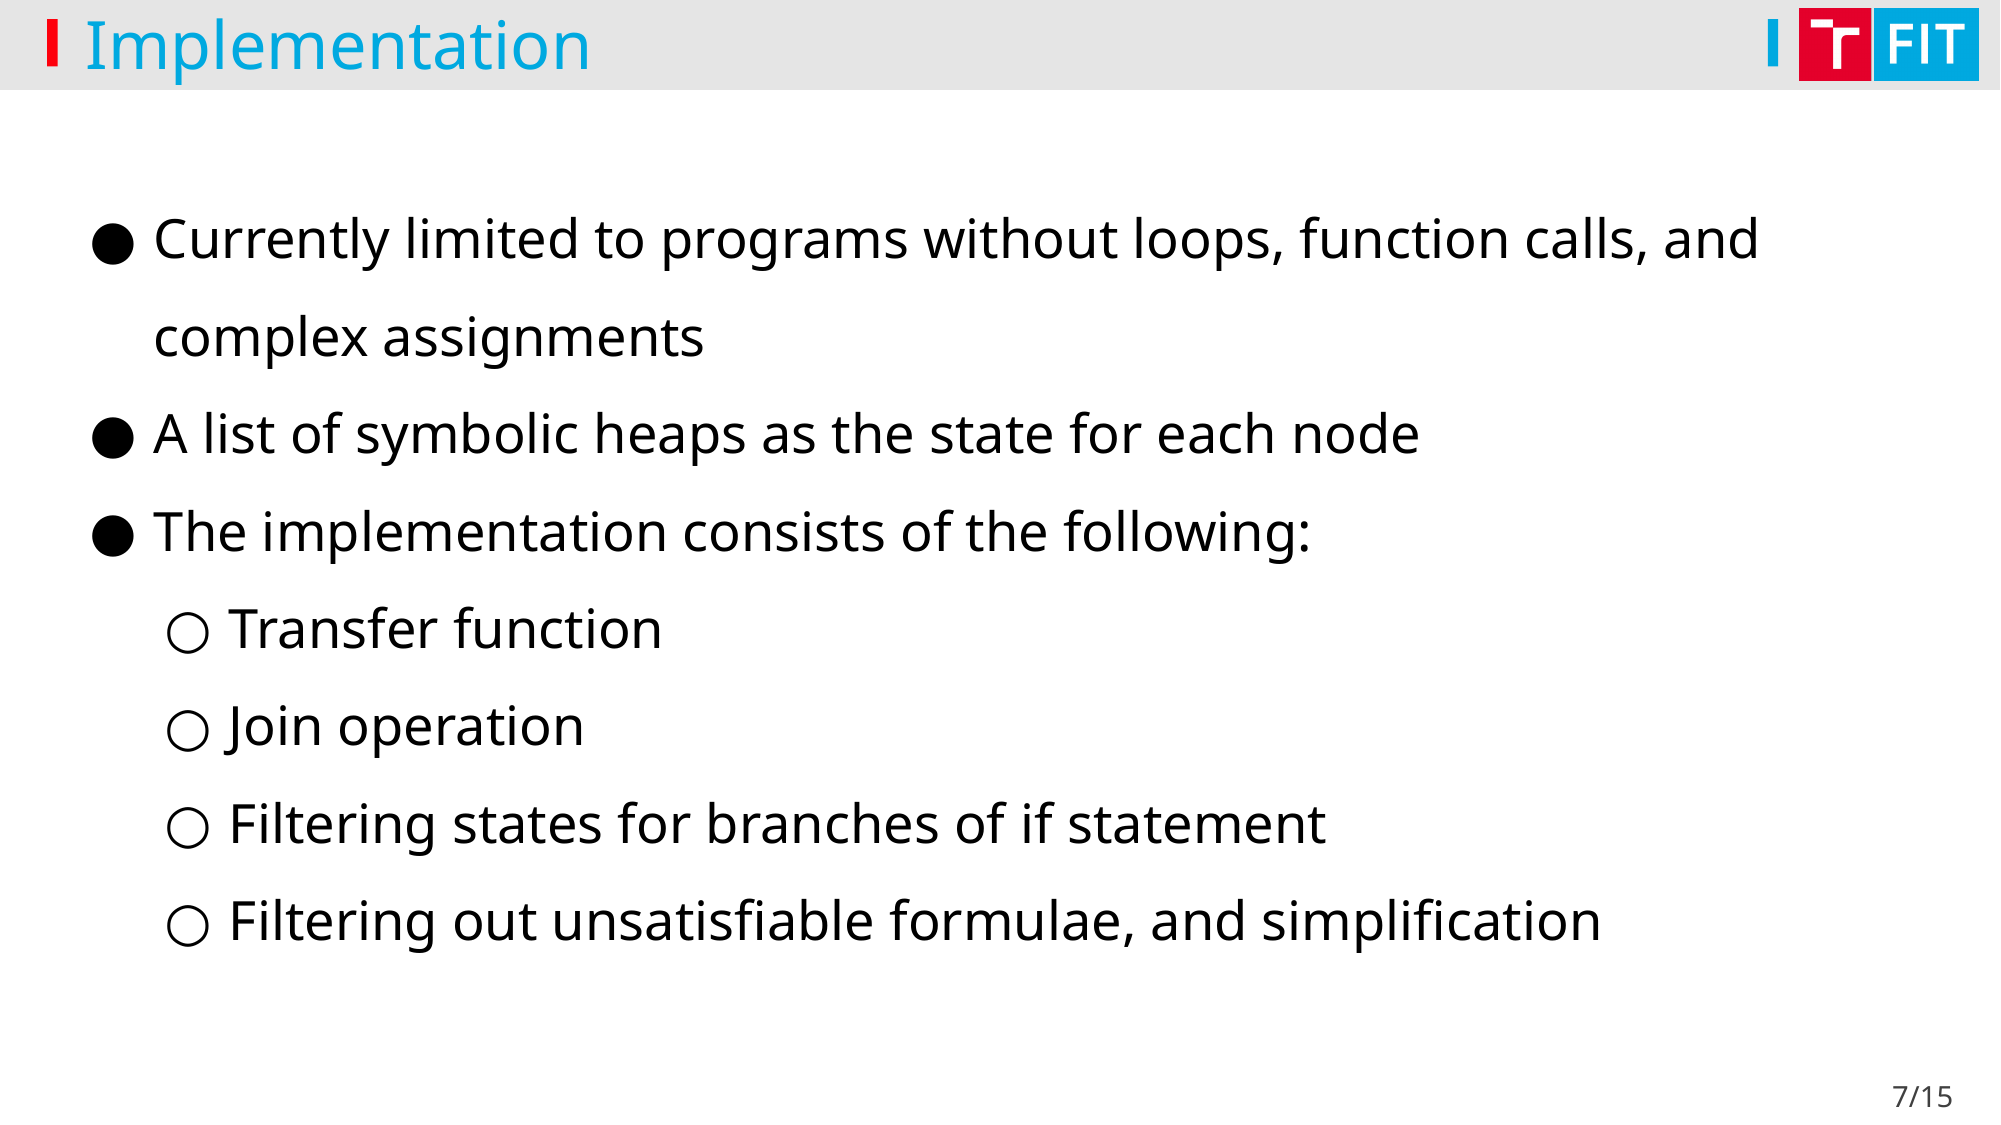

# Implementation
Currently limited to programs without loops, function calls, and complex assignments
A list of symbolic heaps as the state for each node
The implementation consists of the following:
Transfer function
Join operation
Filtering states for branches of if statement
Filtering out unsatisfiable formulae, and simplification